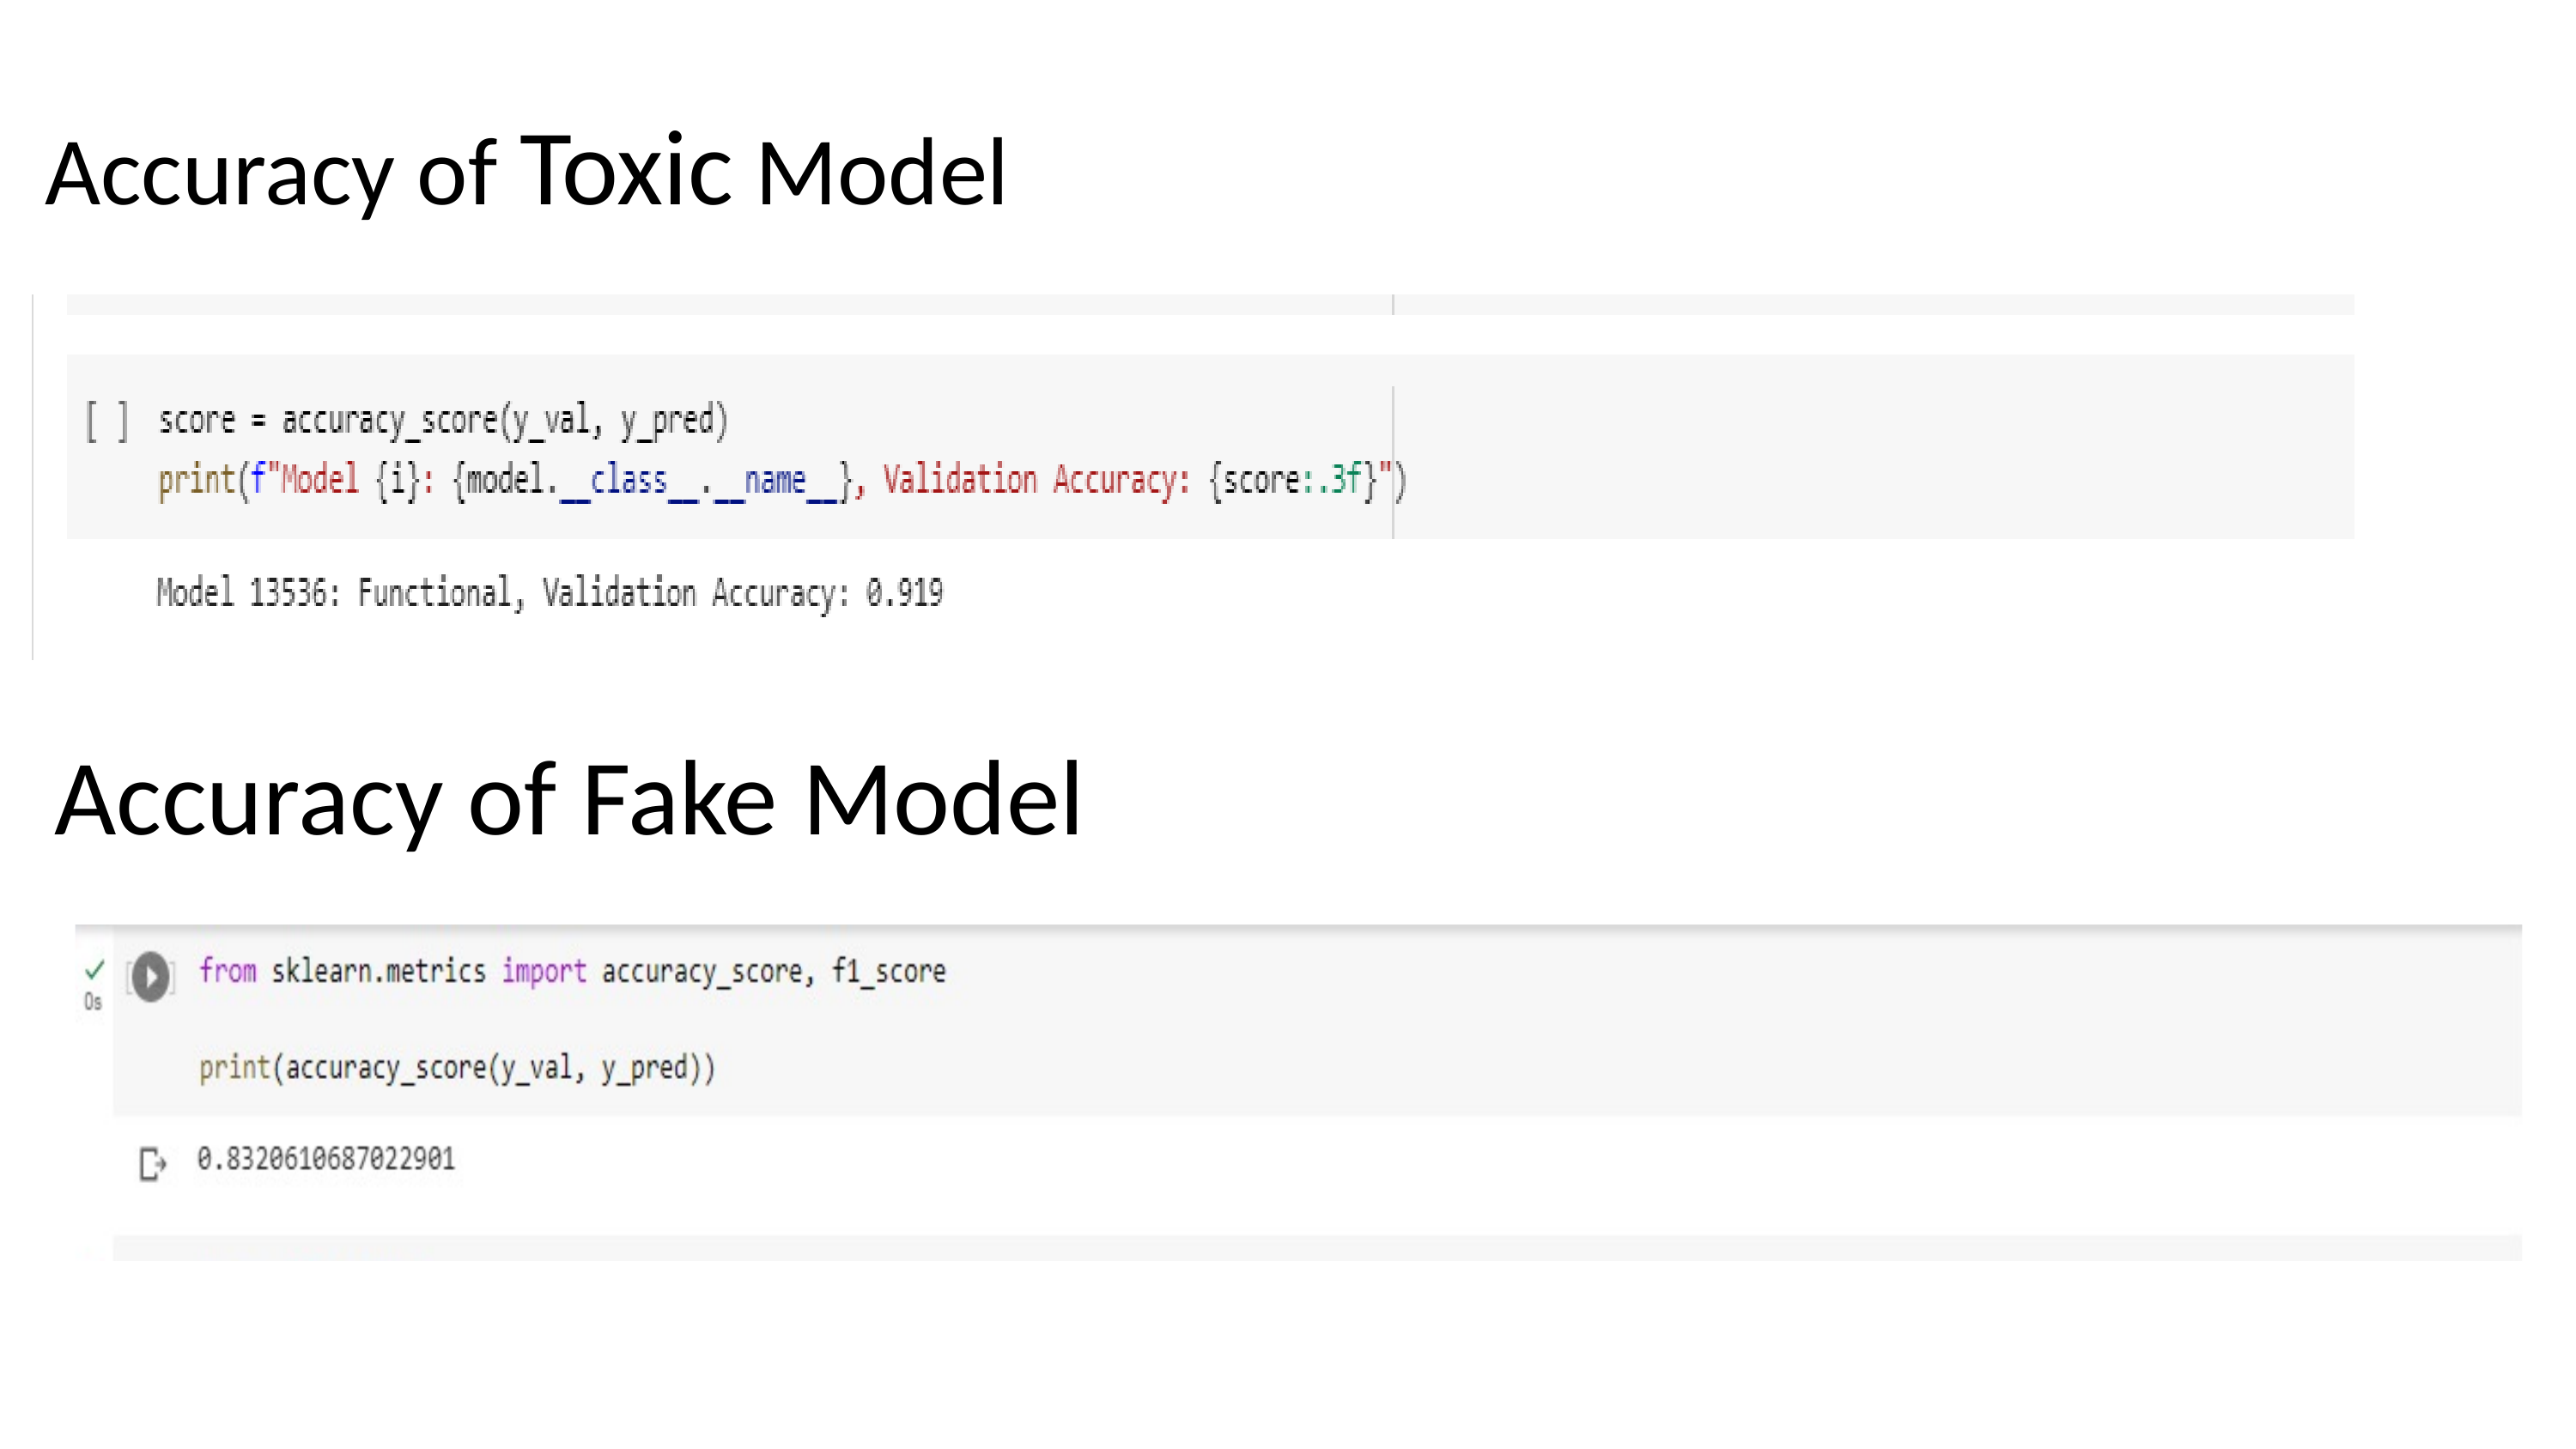

Accuracy of Toxic Model
Accuracy of Fake Model